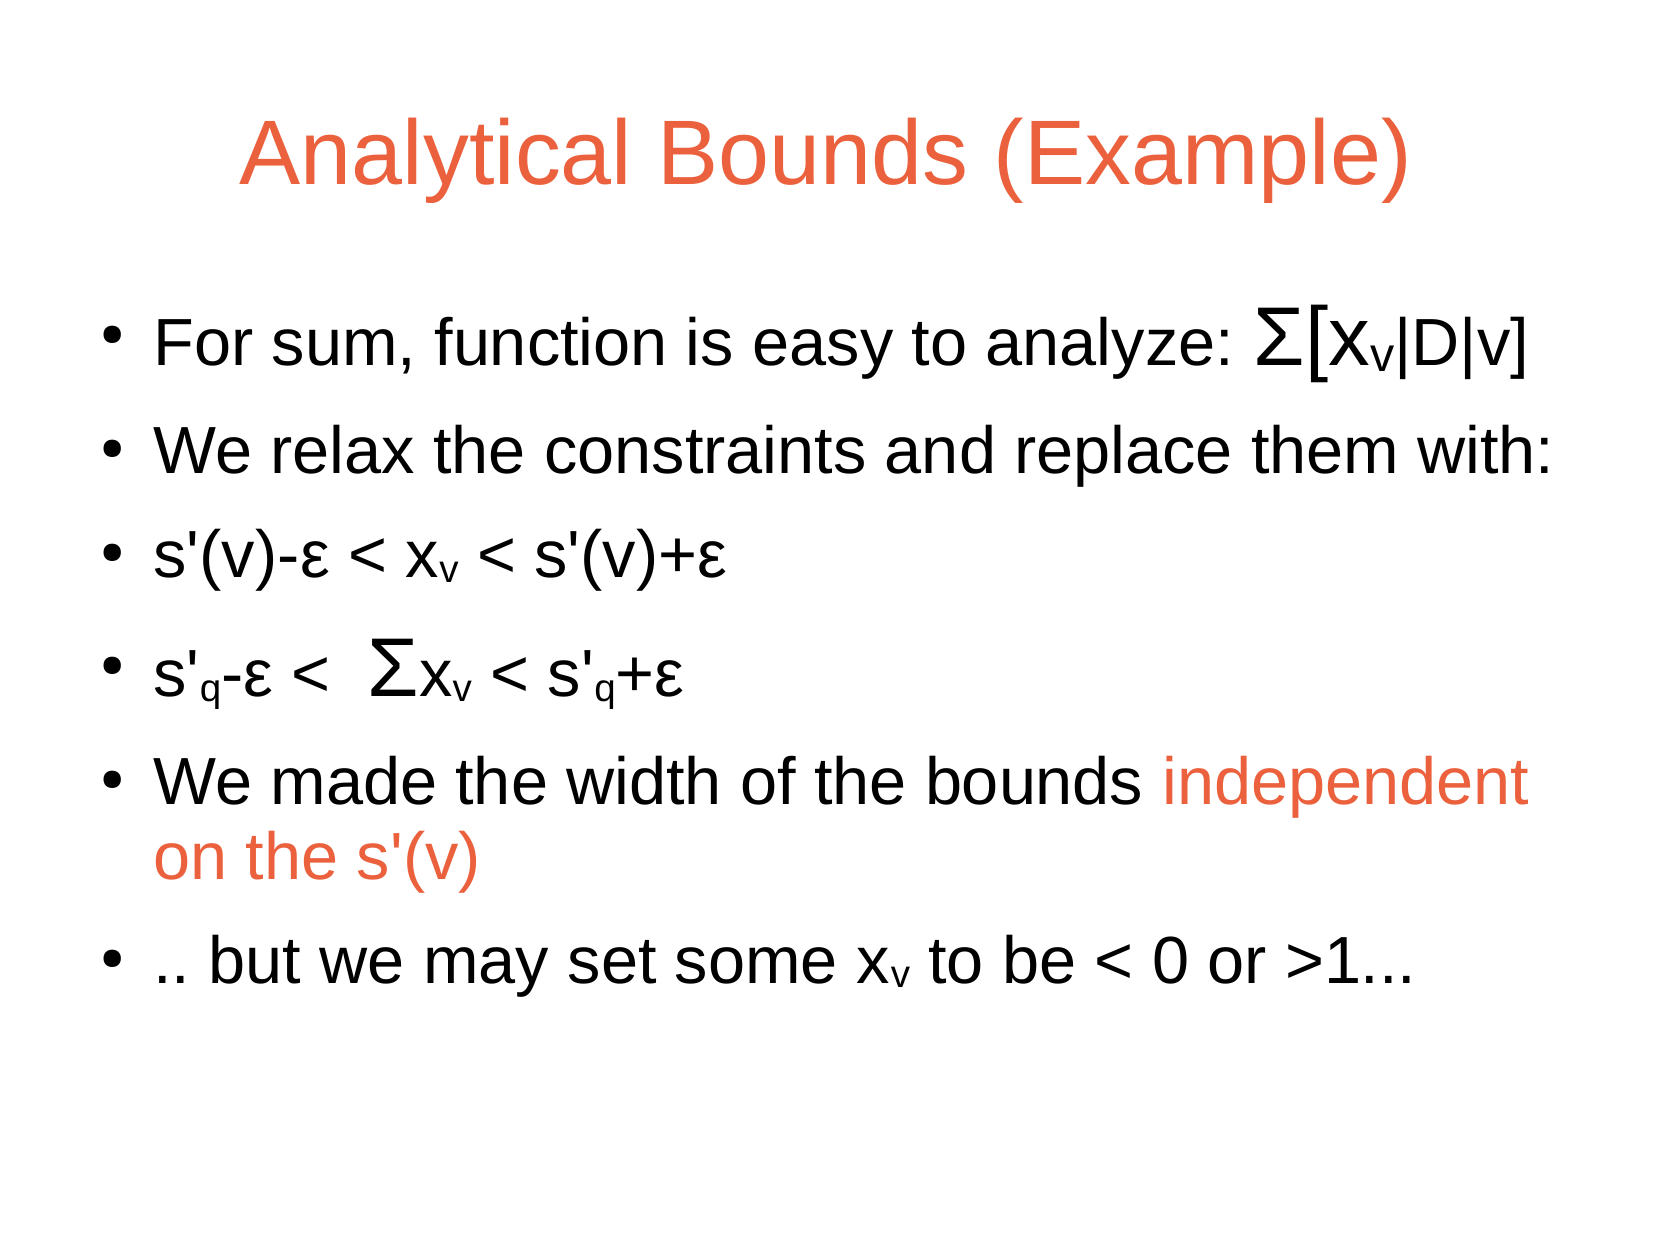

# Analytical Bounds (Example)
For sum, function is easy to analyze: Σ[xv|D|v]
We relax the constraints and replace them with:
s'(v)-ε < xv < s'(v)+ε
s'q-ε < Σxv < s'q+ε
We made the width of the bounds independent on the s'(v)
.. but we may set some xv to be < 0 or >1...